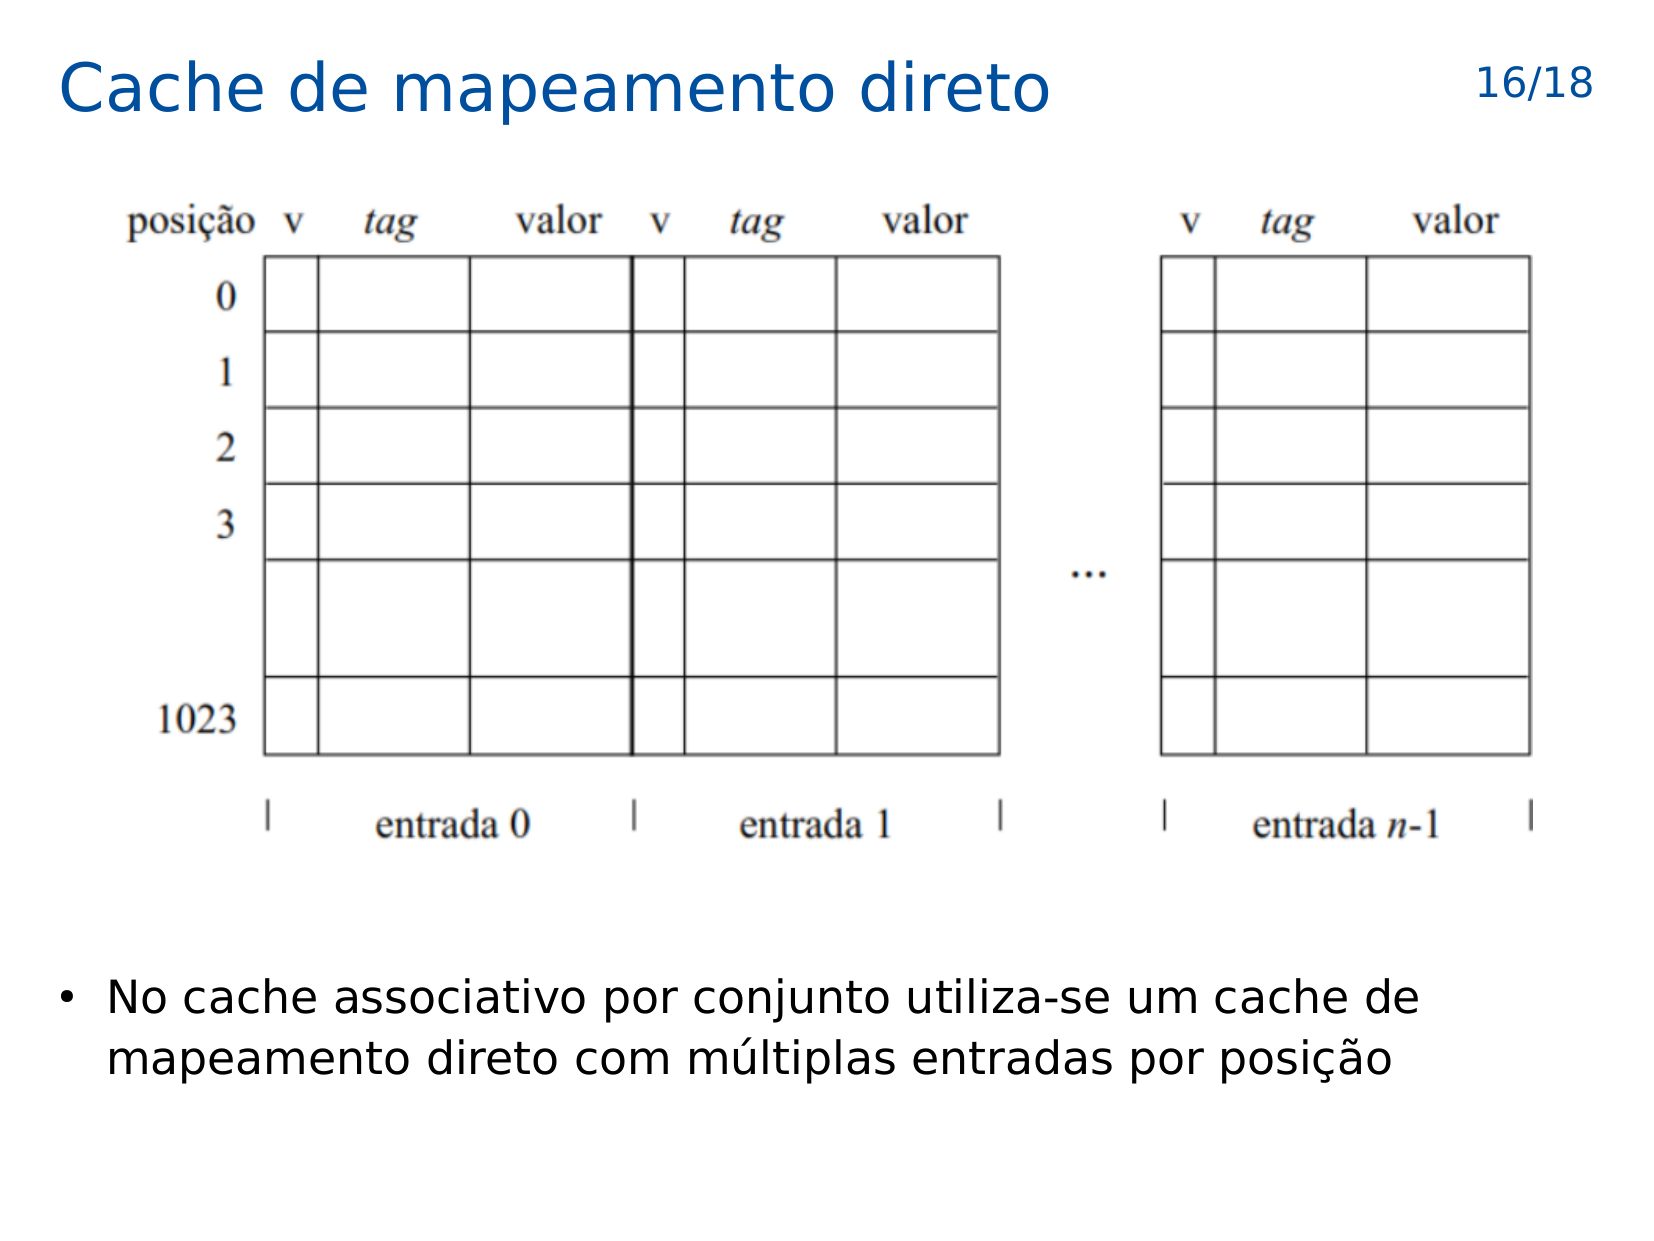

# Cache de mapeamento direto
16
No cache associativo por conjunto utiliza-se um cache de mapeamento direto com múltiplas entradas por posição